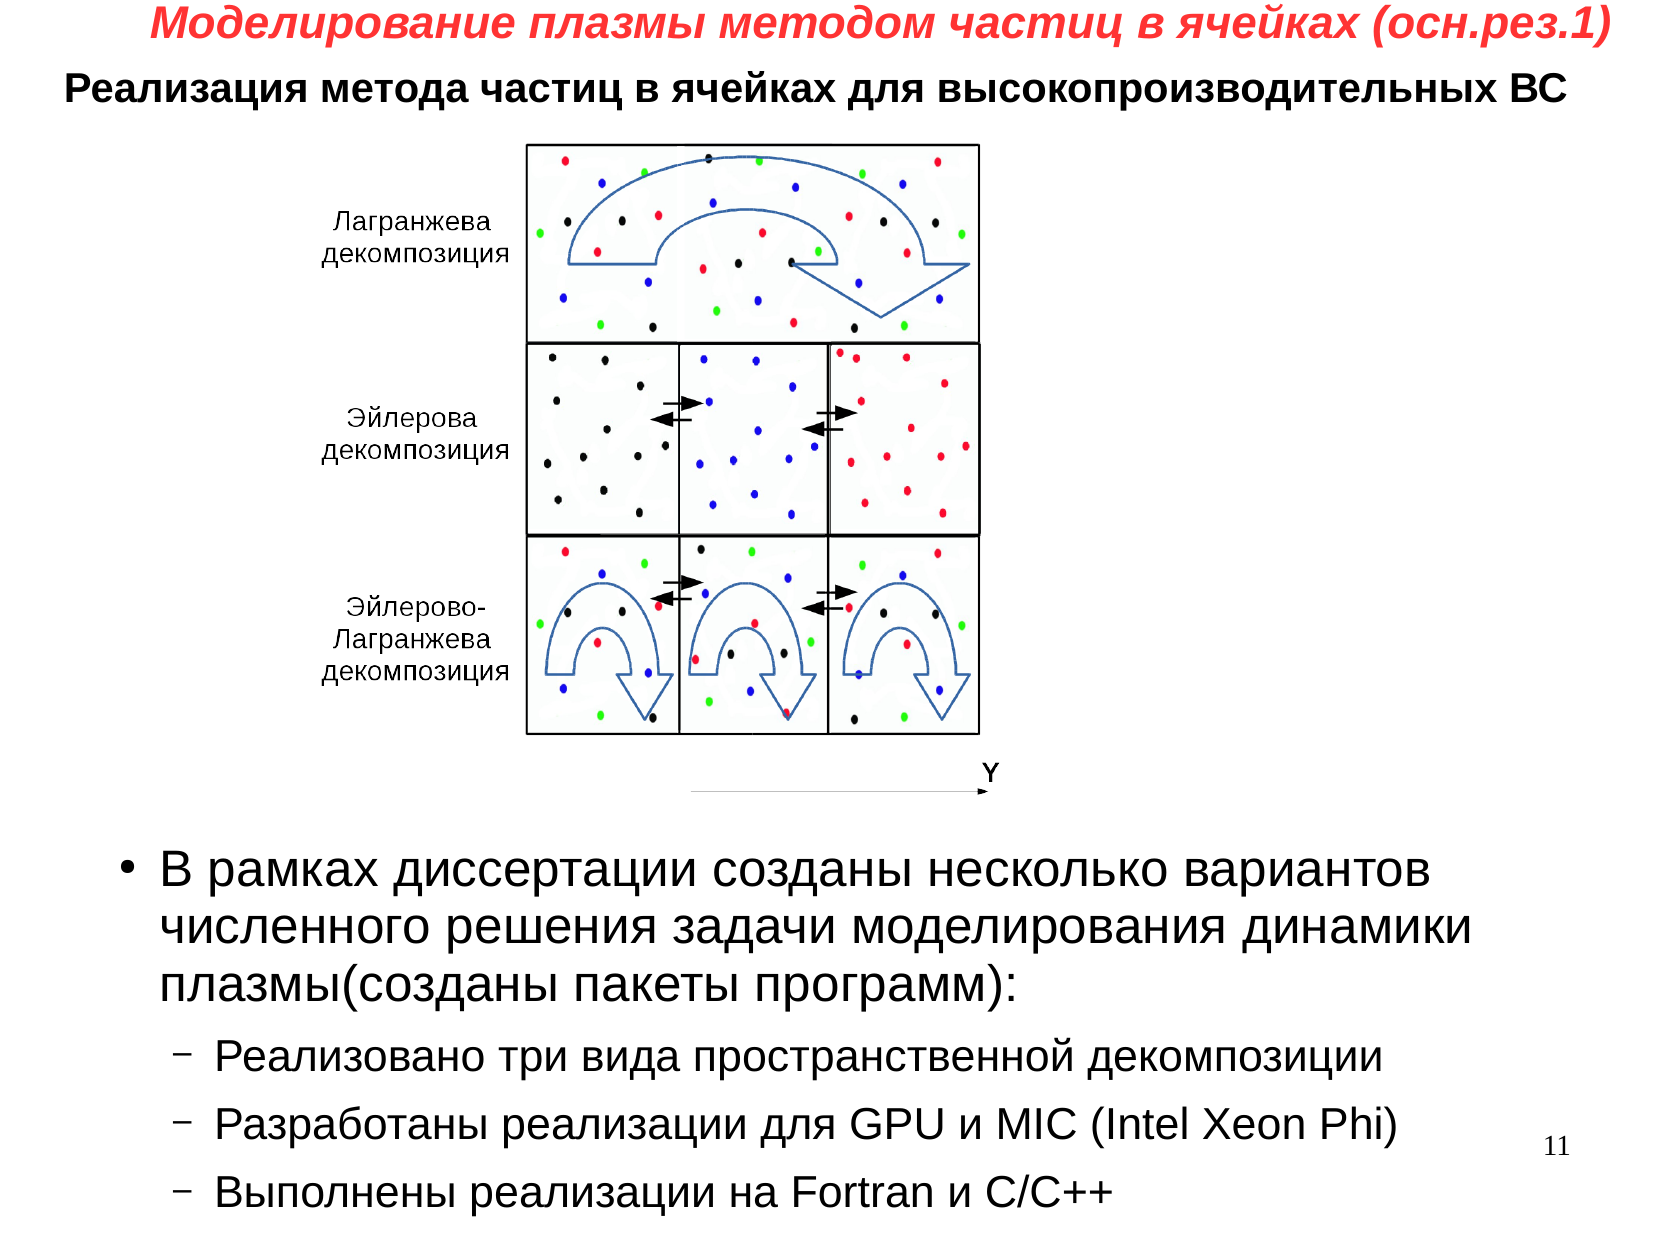

Реализация метода частиц в ячейках для высокопроизводительных ВС
Моделирование плазмы методом частиц в ячейках (осн.рез.1)
# В рамках диссертации созданы несколько вариантов численного решения задачи моделирования динамики плазмы(созданы пакеты программ):
Реализовано три вида пространственной декомпозиции
Разработаны реализации для GPU и MIC (Intel Xeon Phi)
Выполнены реализации на Fortran и C/C++
11